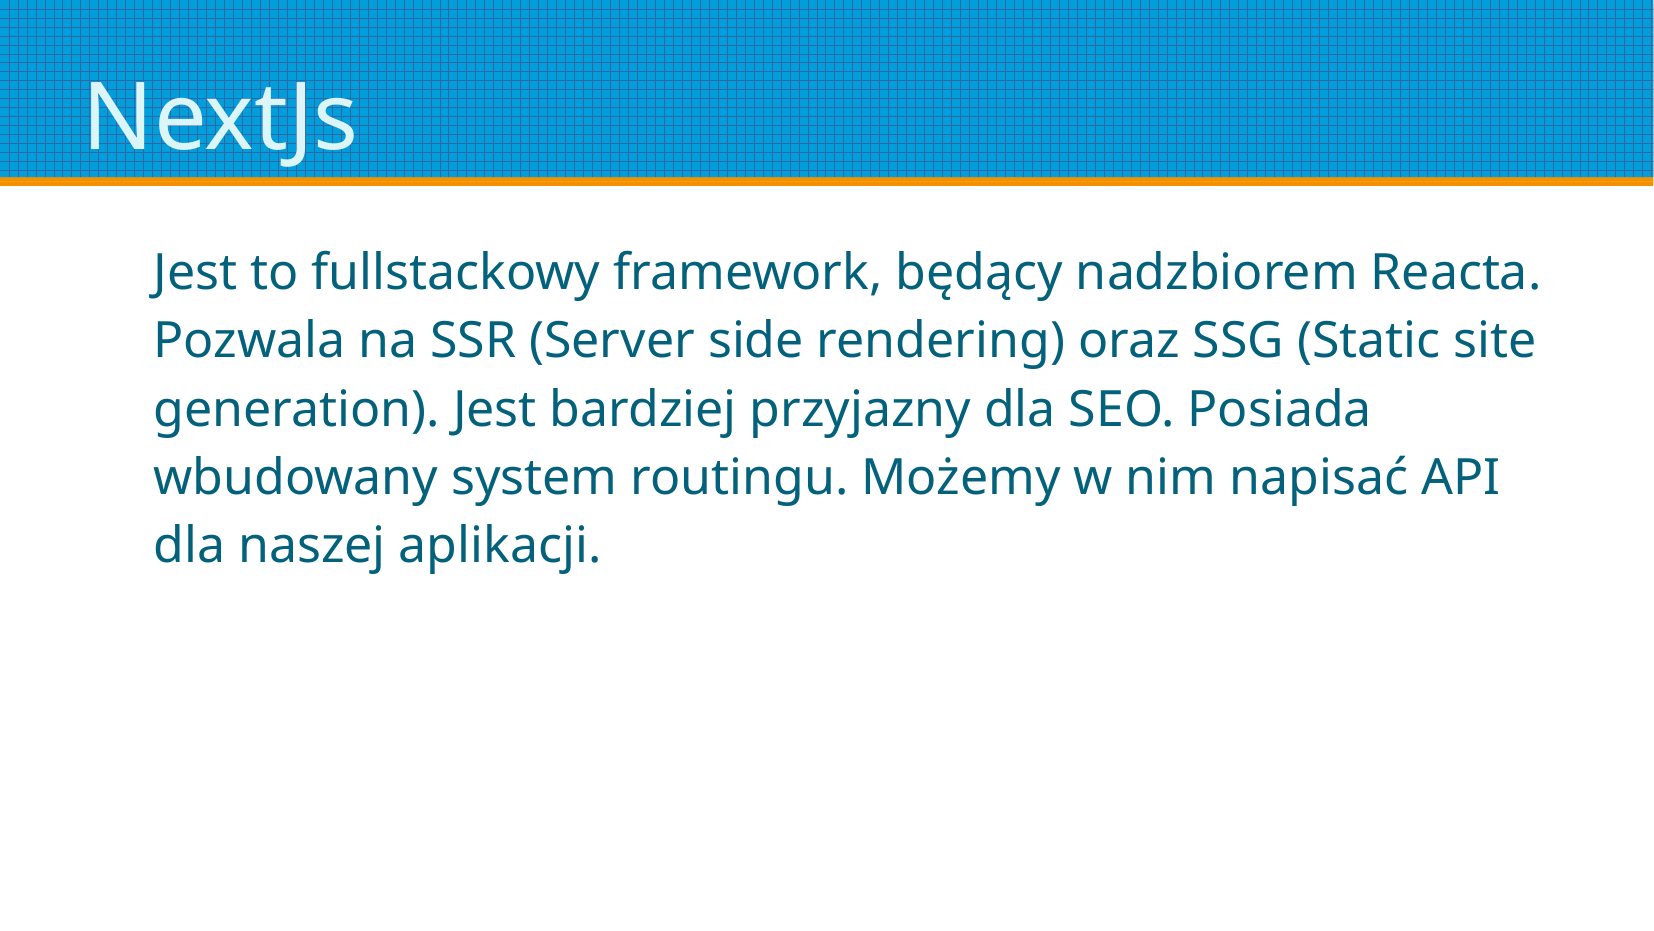

# NextJs
Jest to fullstackowy framework, będący nadzbiorem Reacta. Pozwala na SSR (Server side rendering) oraz SSG (Static site generation). Jest bardziej przyjazny dla SEO. Posiada wbudowany system routingu. Możemy w nim napisać API dla naszej aplikacji.